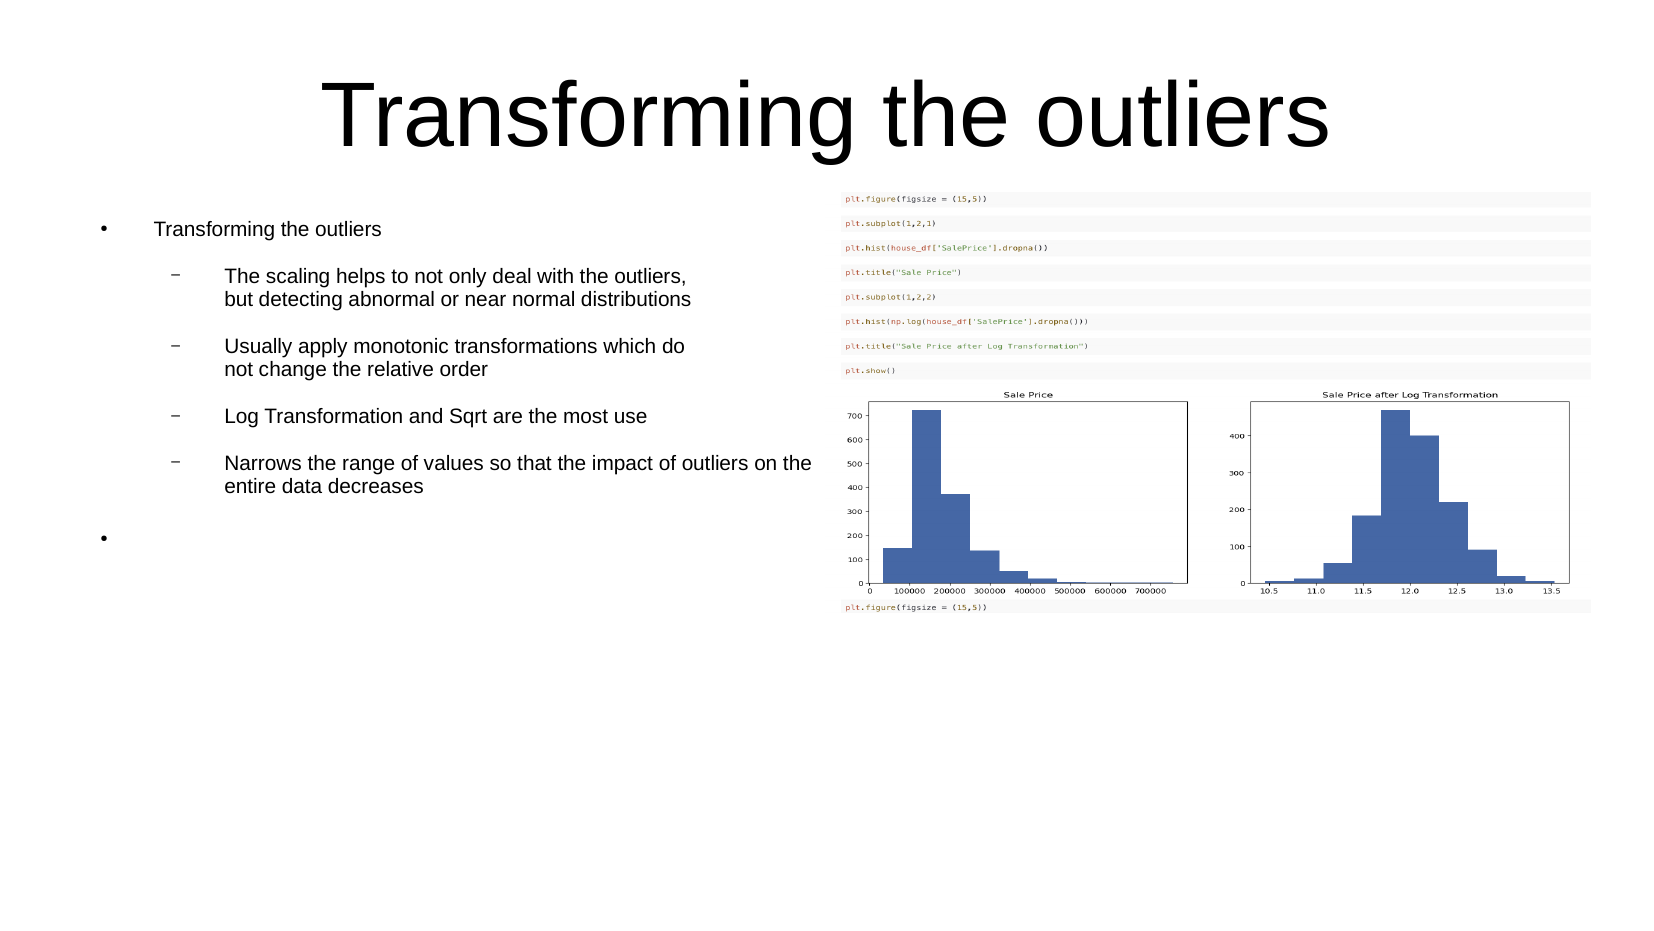

# Transforming the outliers
Transforming the outliers
The scaling helps to not only deal with the outliers,
but detecting abnormal or near normal distributions
Usually apply monotonic transformations which do
not change the relative order
Log Transformation and Sqrt are the most use
Narrows the range of values so that the impact of outliers on the
entire data decreases